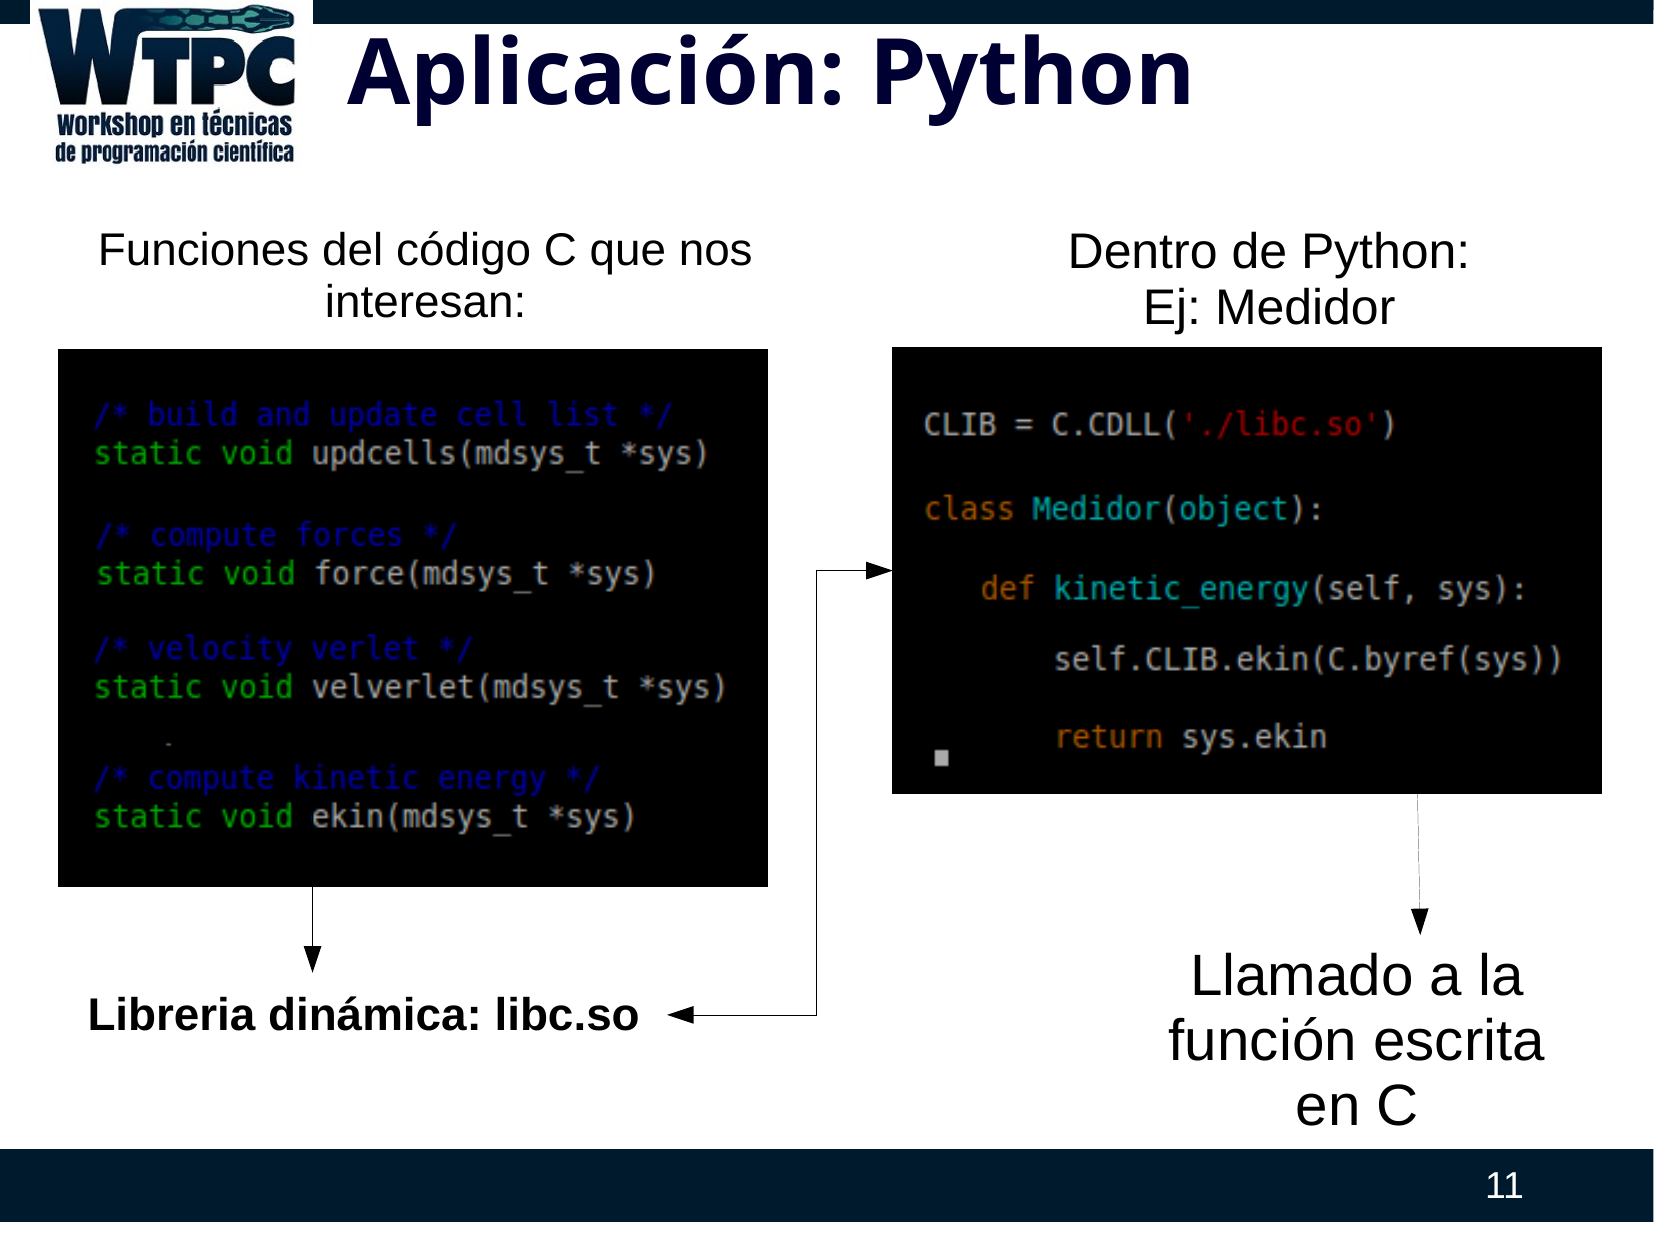

# Aplicación: Python
Dentro de Python:
Ej: Medidor
Funciones del código C que nos interesan:
Llamado a la función escrita en C
Libreria dinámica: libc.so